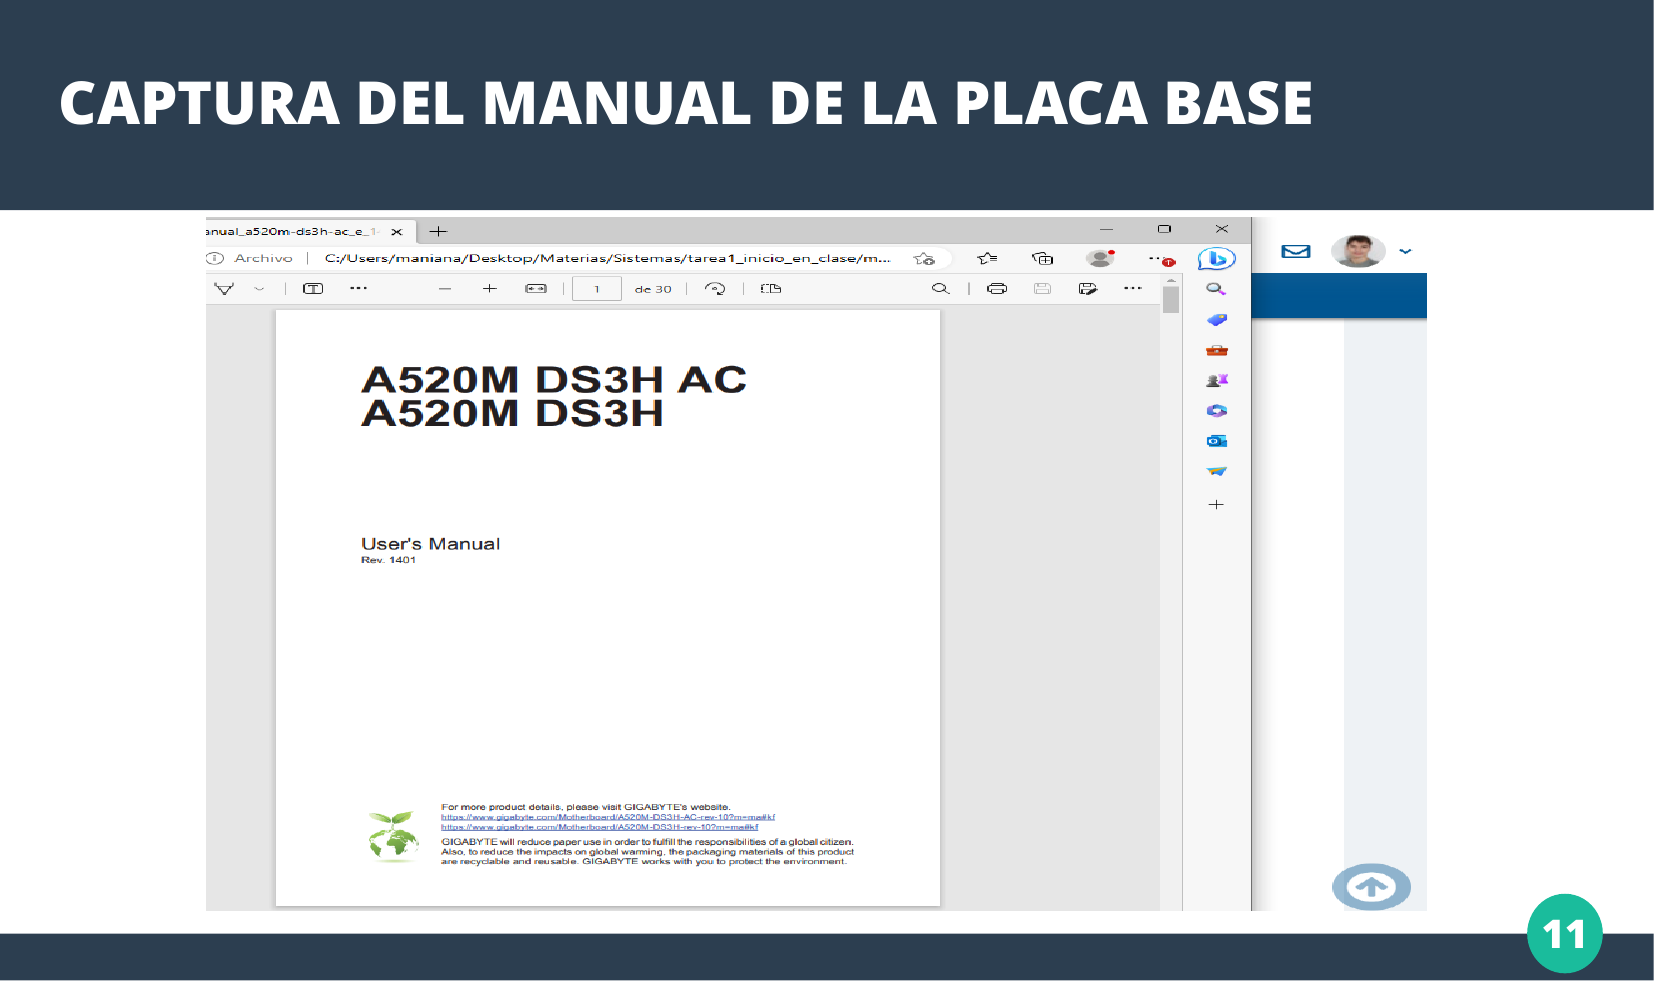

# CAPTURA DEL MANUAL DE LA PLACA BASE